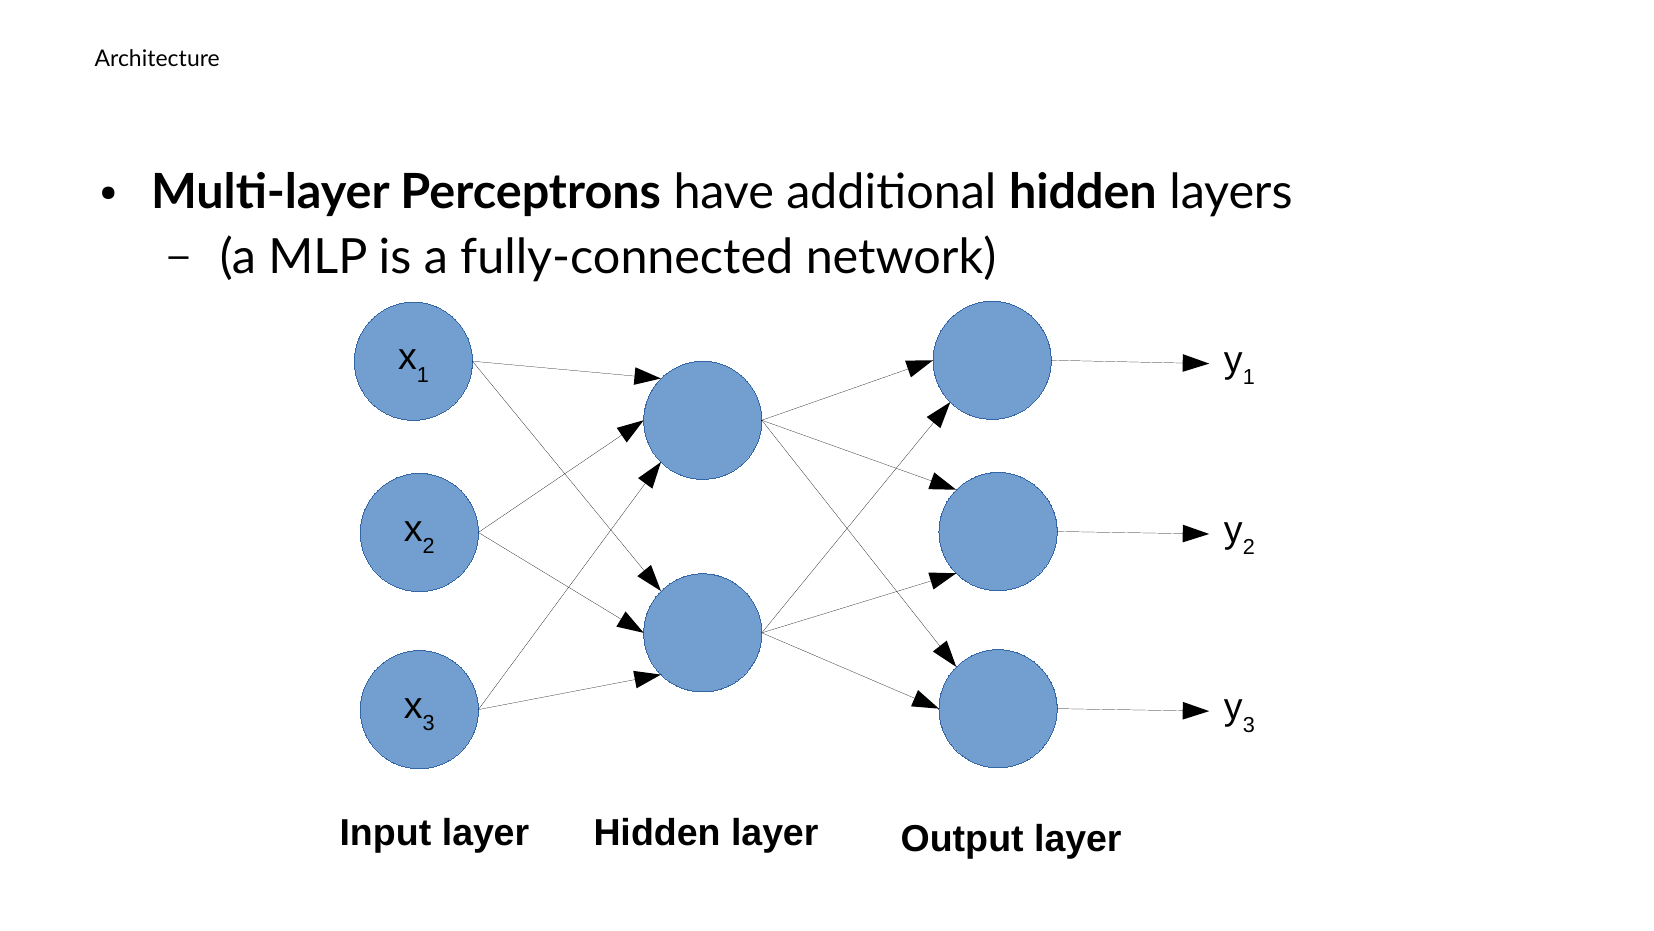

# Architecture
Multi-layer Perceptrons have additional hidden layers
(a MLP is a fully-connected network)
x1
y1
x2
y2
x3
y3
Input layer
Hidden layer
Output layer